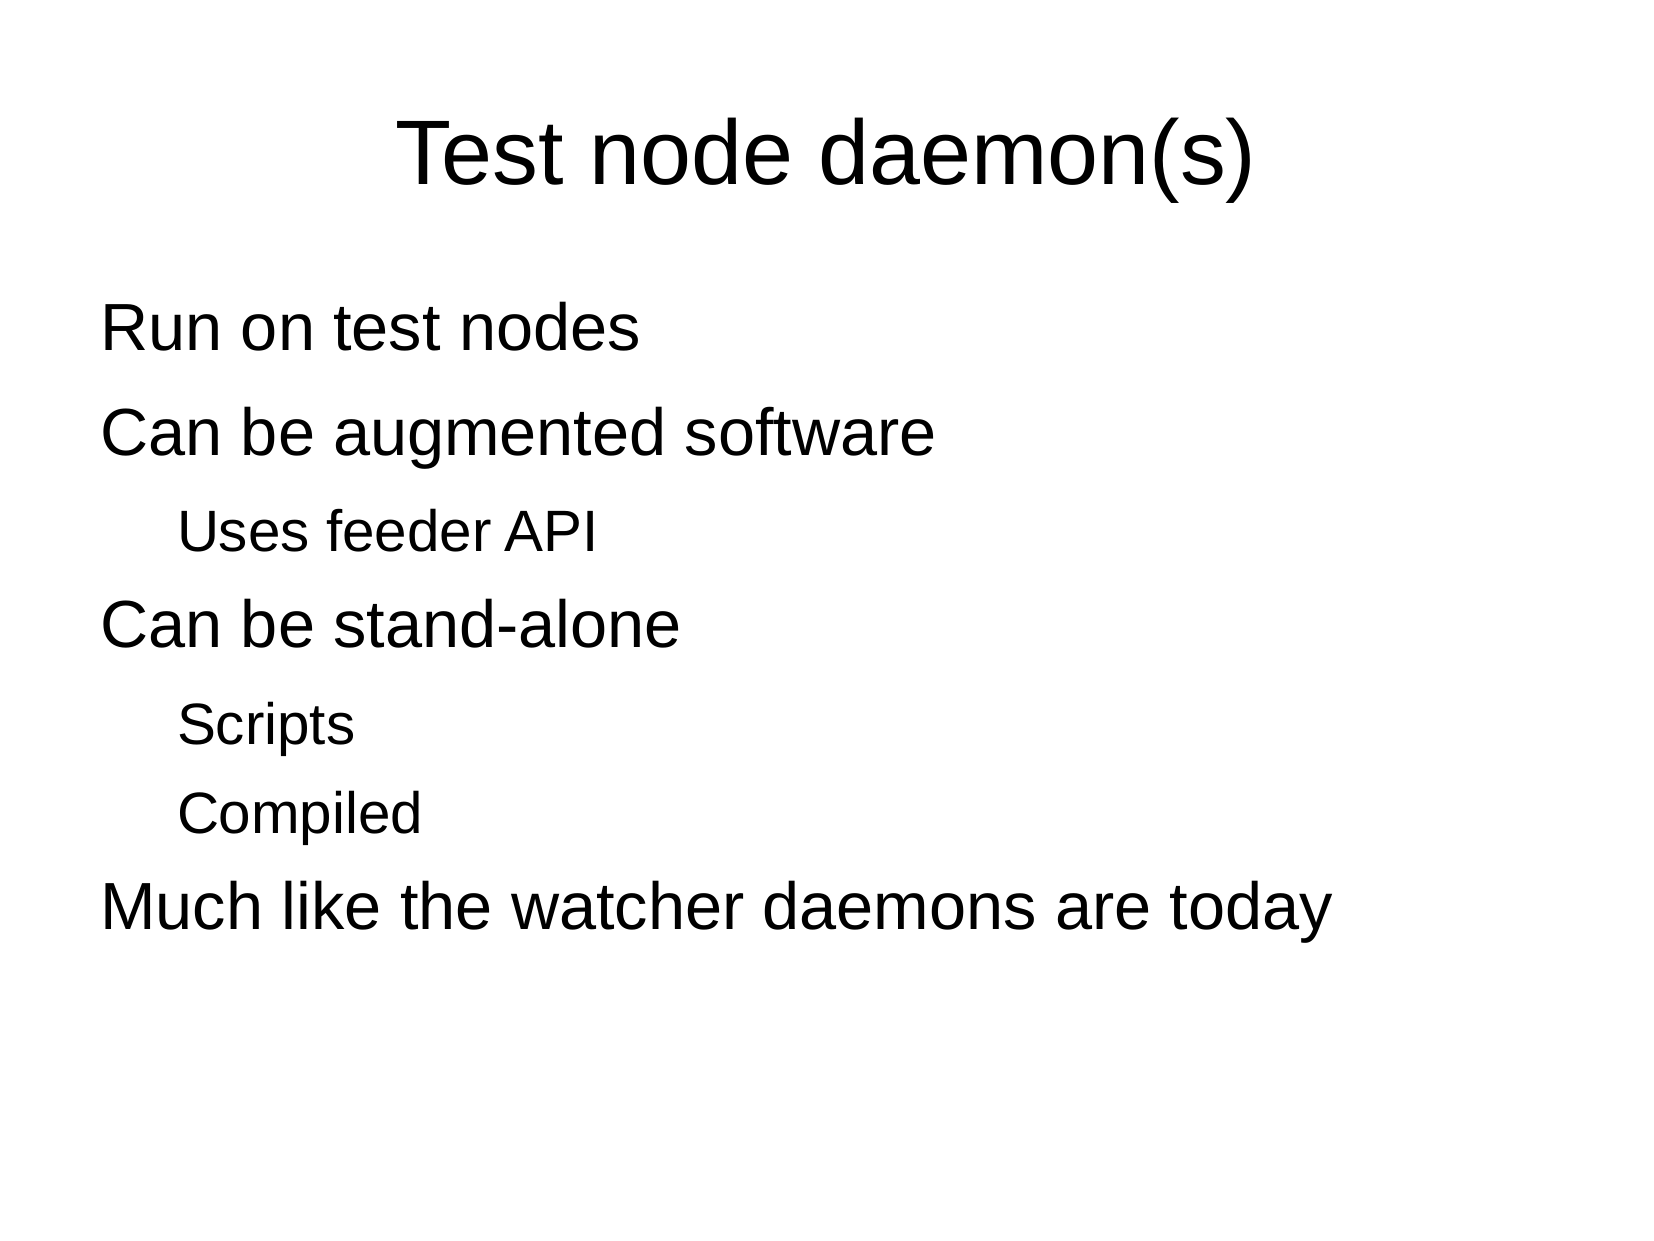

# Test node daemon(s)
Run on test nodes
Can be augmented software
Uses feeder API
Can be stand-alone
Scripts
Compiled
Much like the watcher daemons are today